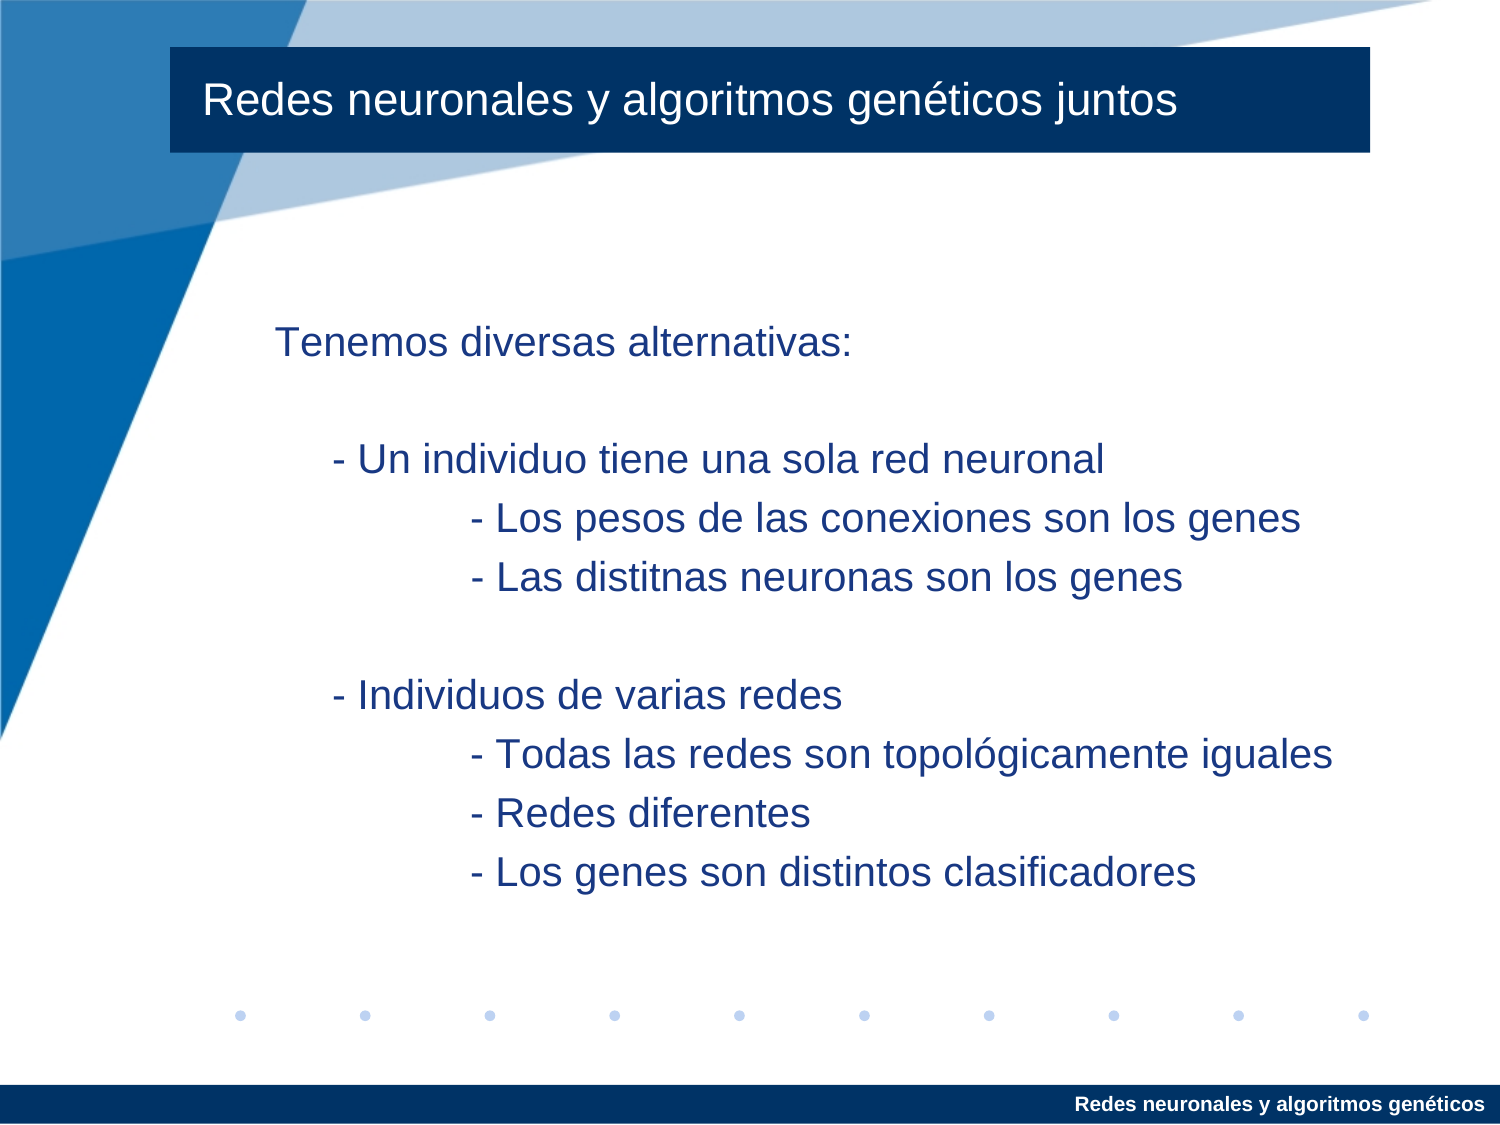

# Redes neuronales y algoritmos genéticos juntos
Tenemos diversas alternativas:
 - Un individuo tiene una sola red neuronal
 - Los pesos de las conexiones son los genes
 	 - Las distitnas neuronas son los genes
 - Individuos de varias redes
 - Todas las redes son topológicamente iguales
 - Redes diferentes
 - Los genes son distintos clasificadores